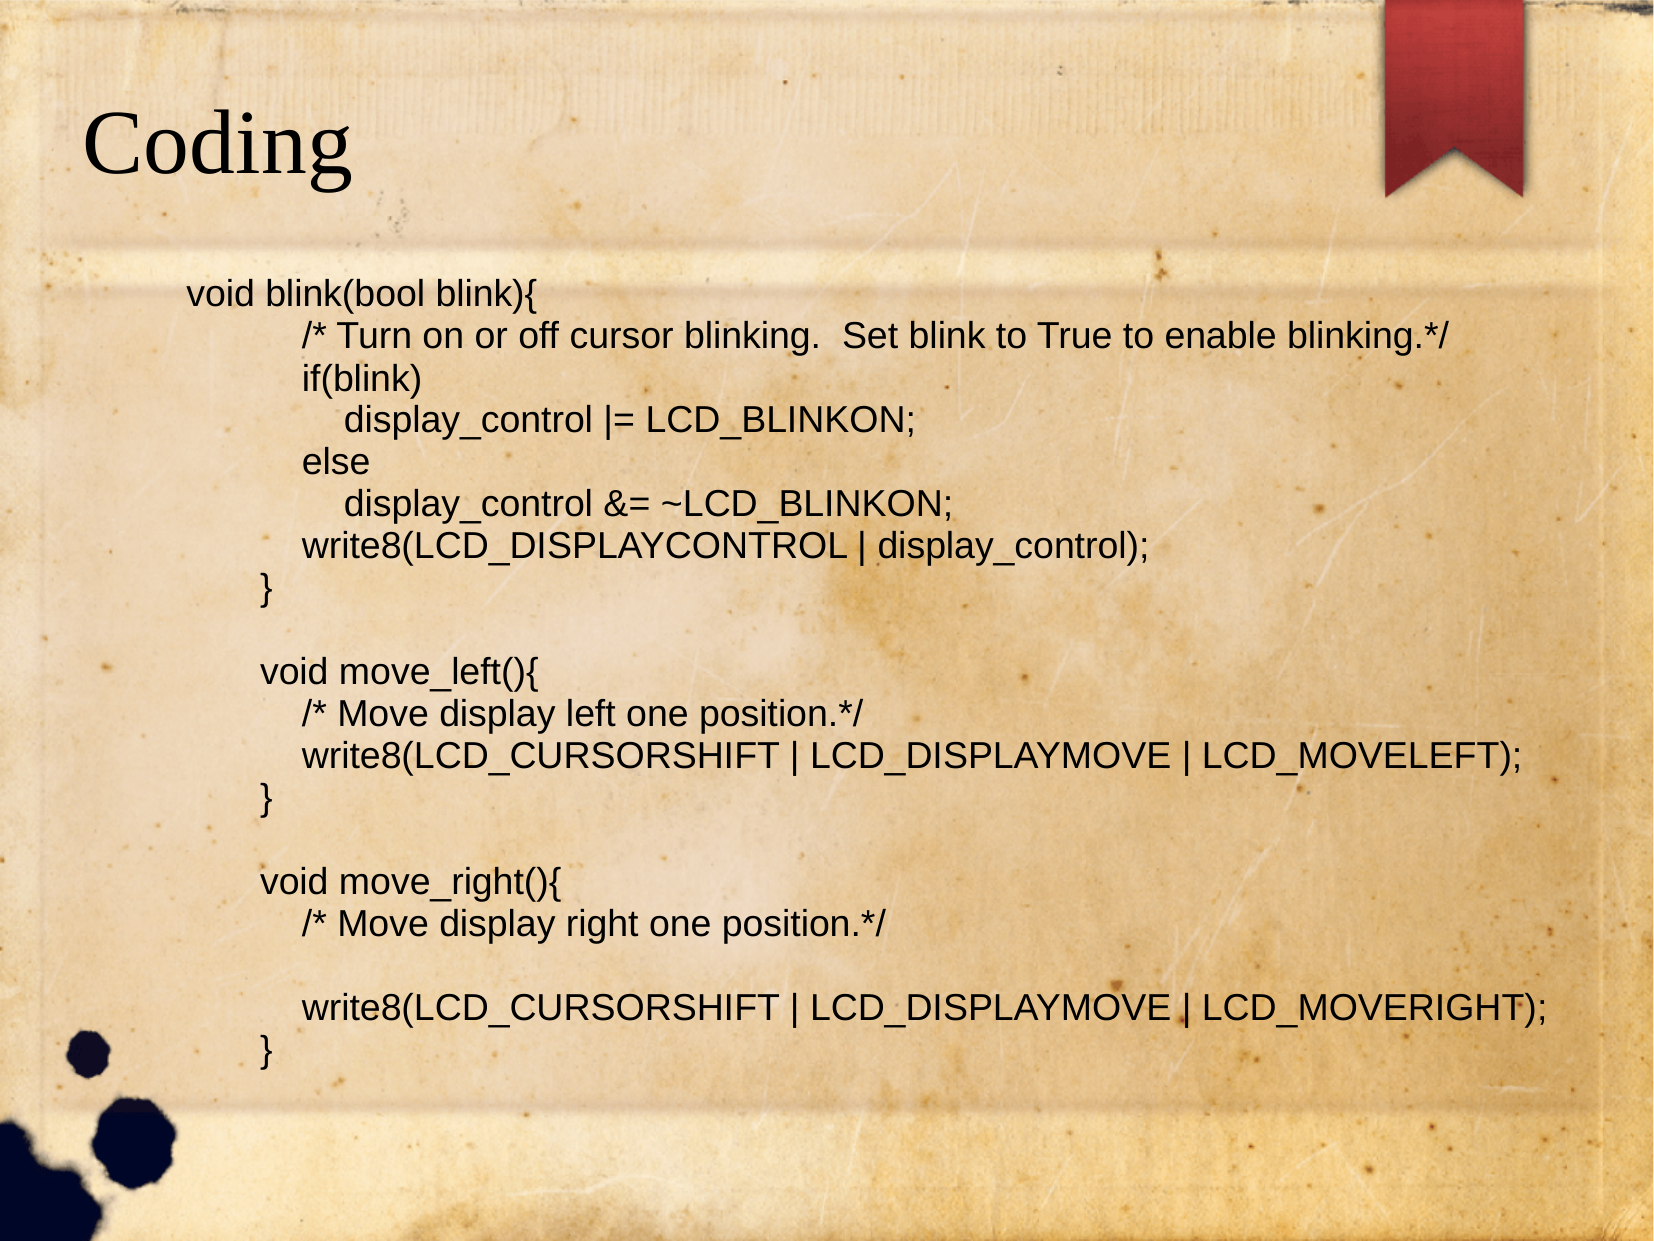

# Coding
 void blink(bool blink){
 /* Turn on or off cursor blinking. Set blink to True to enable blinking.*/
 if(blink)
 display_control |= LCD_BLINKON;
 else
 display_control &= ~LCD_BLINKON;
 write8(LCD_DISPLAYCONTROL | display_control);
 }
 void move_left(){
 /* Move display left one position.*/
 write8(LCD_CURSORSHIFT | LCD_DISPLAYMOVE | LCD_MOVELEFT);
 }
 void move_right(){
 /* Move display right one position.*/
 write8(LCD_CURSORSHIFT | LCD_DISPLAYMOVE | LCD_MOVERIGHT);
 }